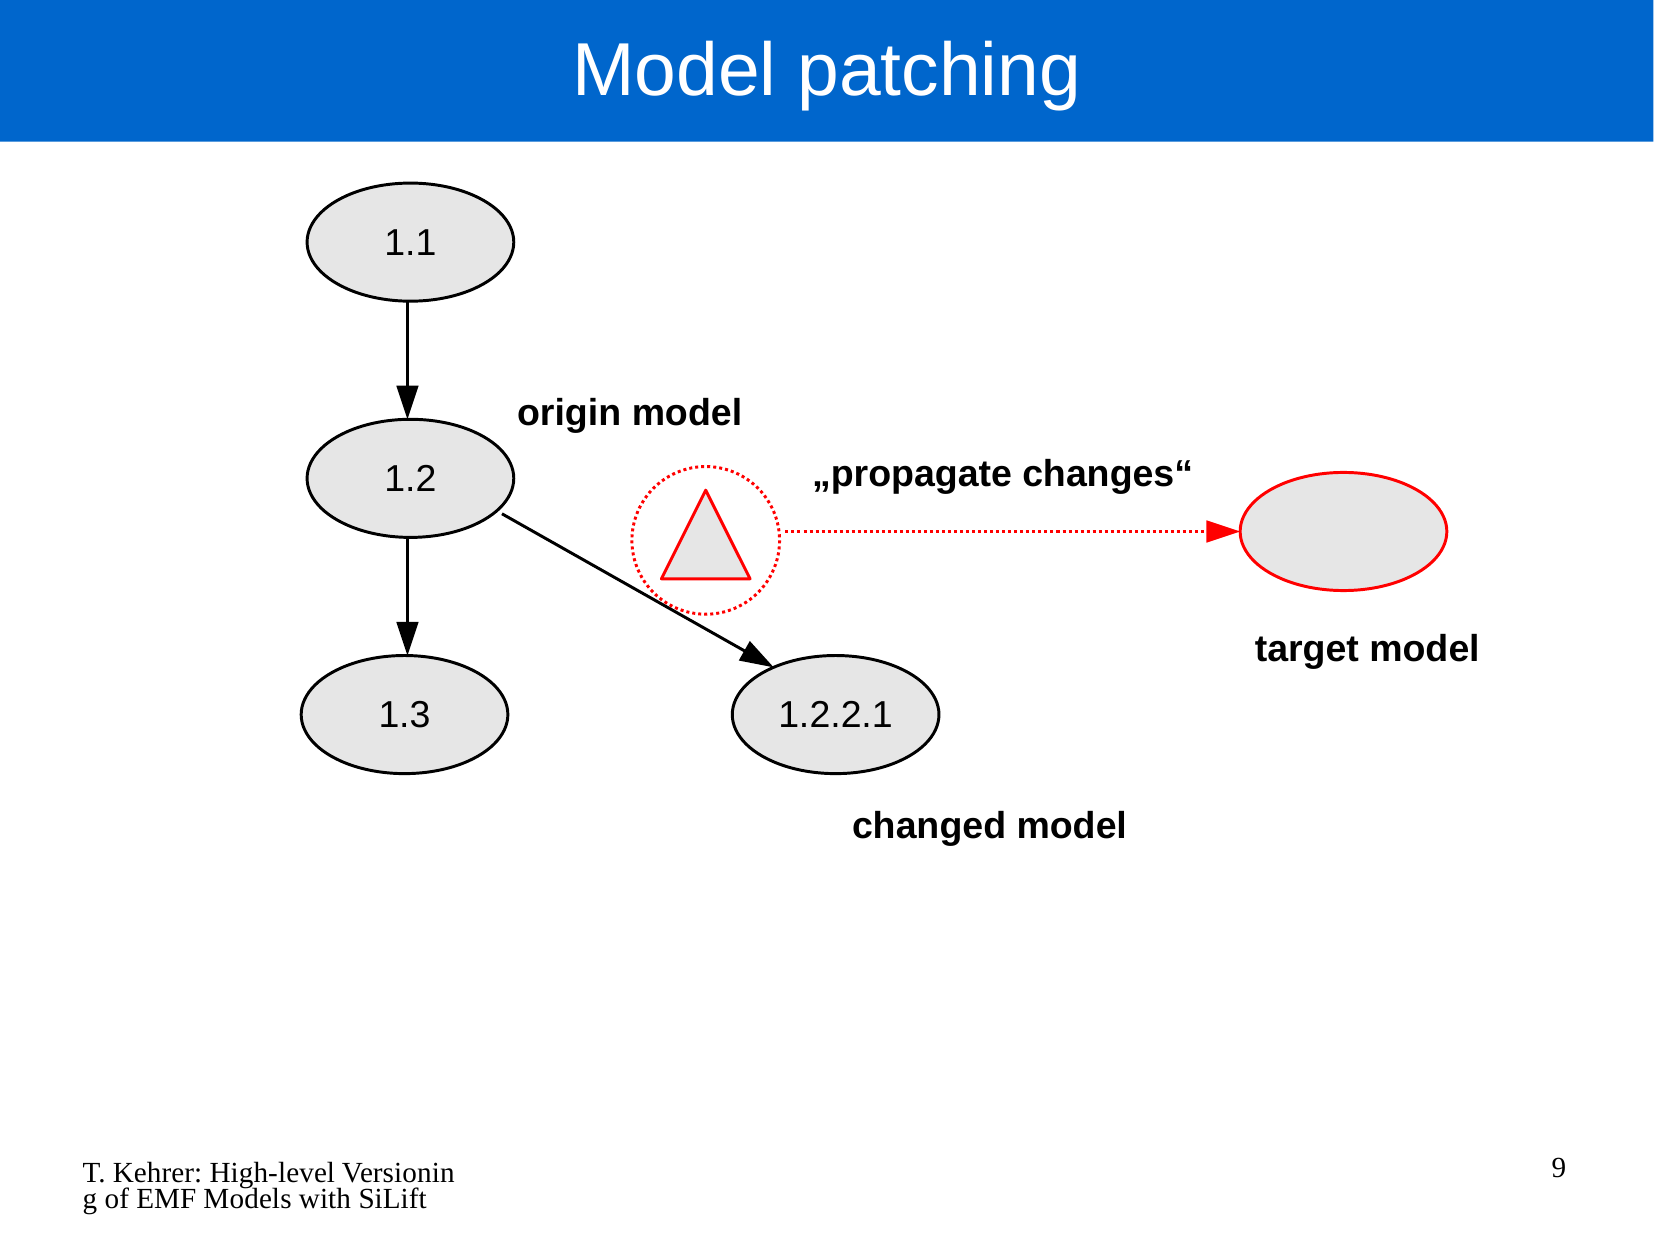

# Model patching
1.1
origin model
1.2
„propagate changes“
target model
1.3
1.2.2.1
changed model
9
T. Kehrer: High-level Versioning of EMF Models with SiLift